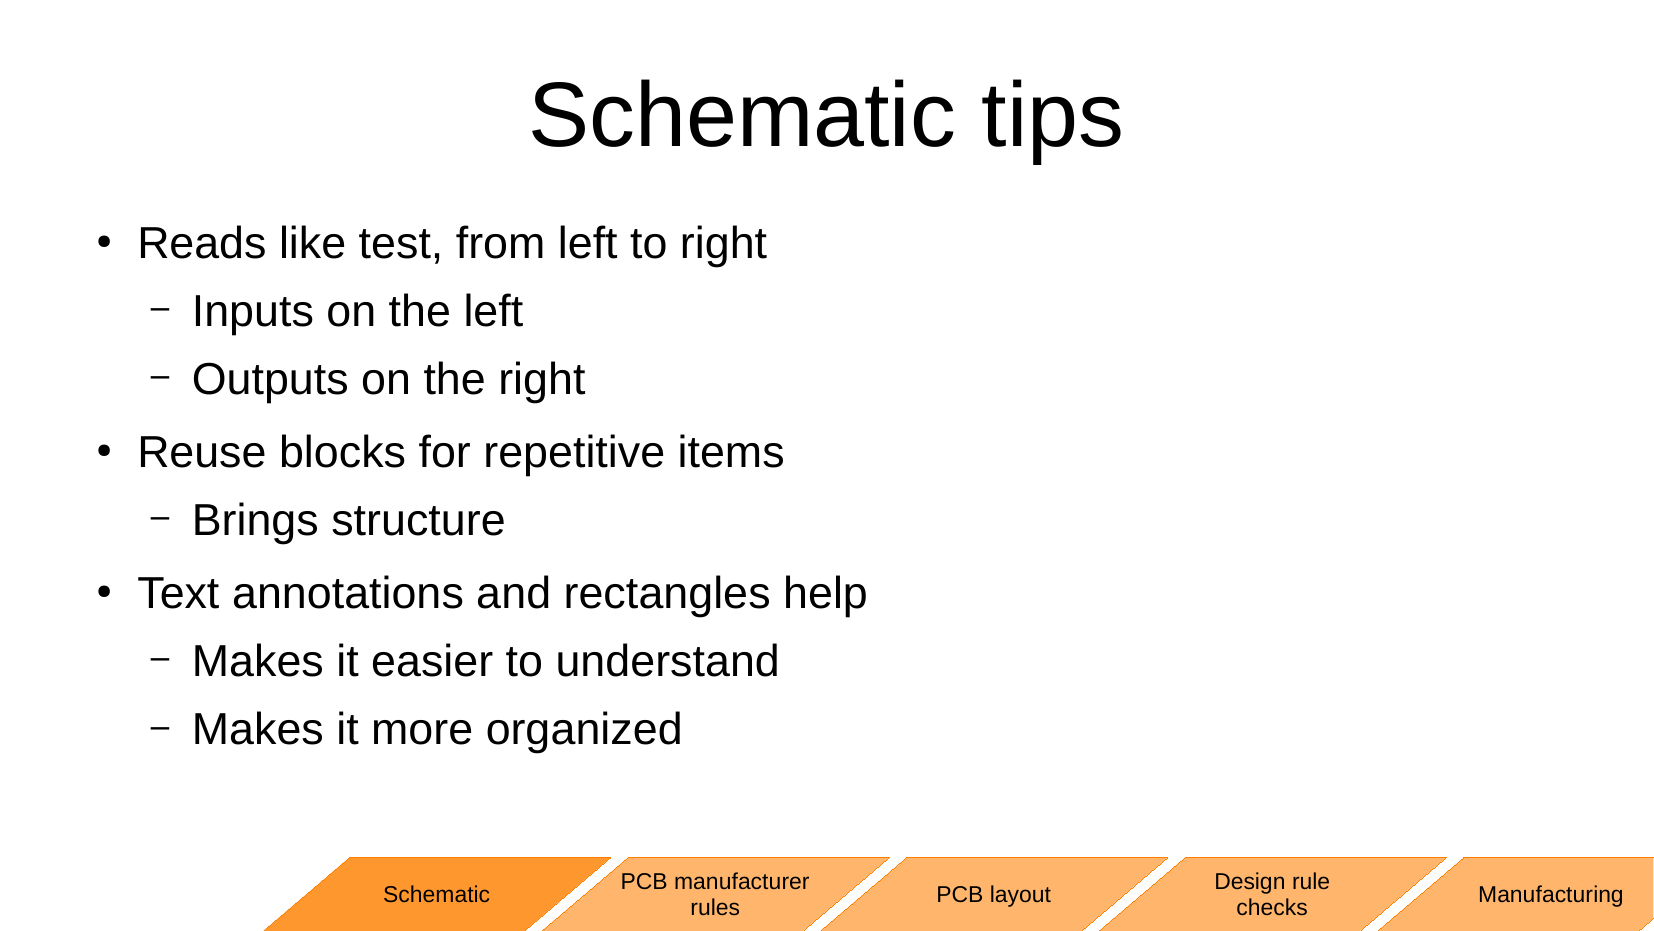

# Schematic tips
Reads like test, from left to right
Inputs on the left
Outputs on the right
Reuse blocks for repetitive items
Brings structure
Text annotations and rectangles help
Makes it easier to understand
Makes it more organized
Schematic
PCB manufacturer rules
PCB layout
Design rule checks
Manufacturing